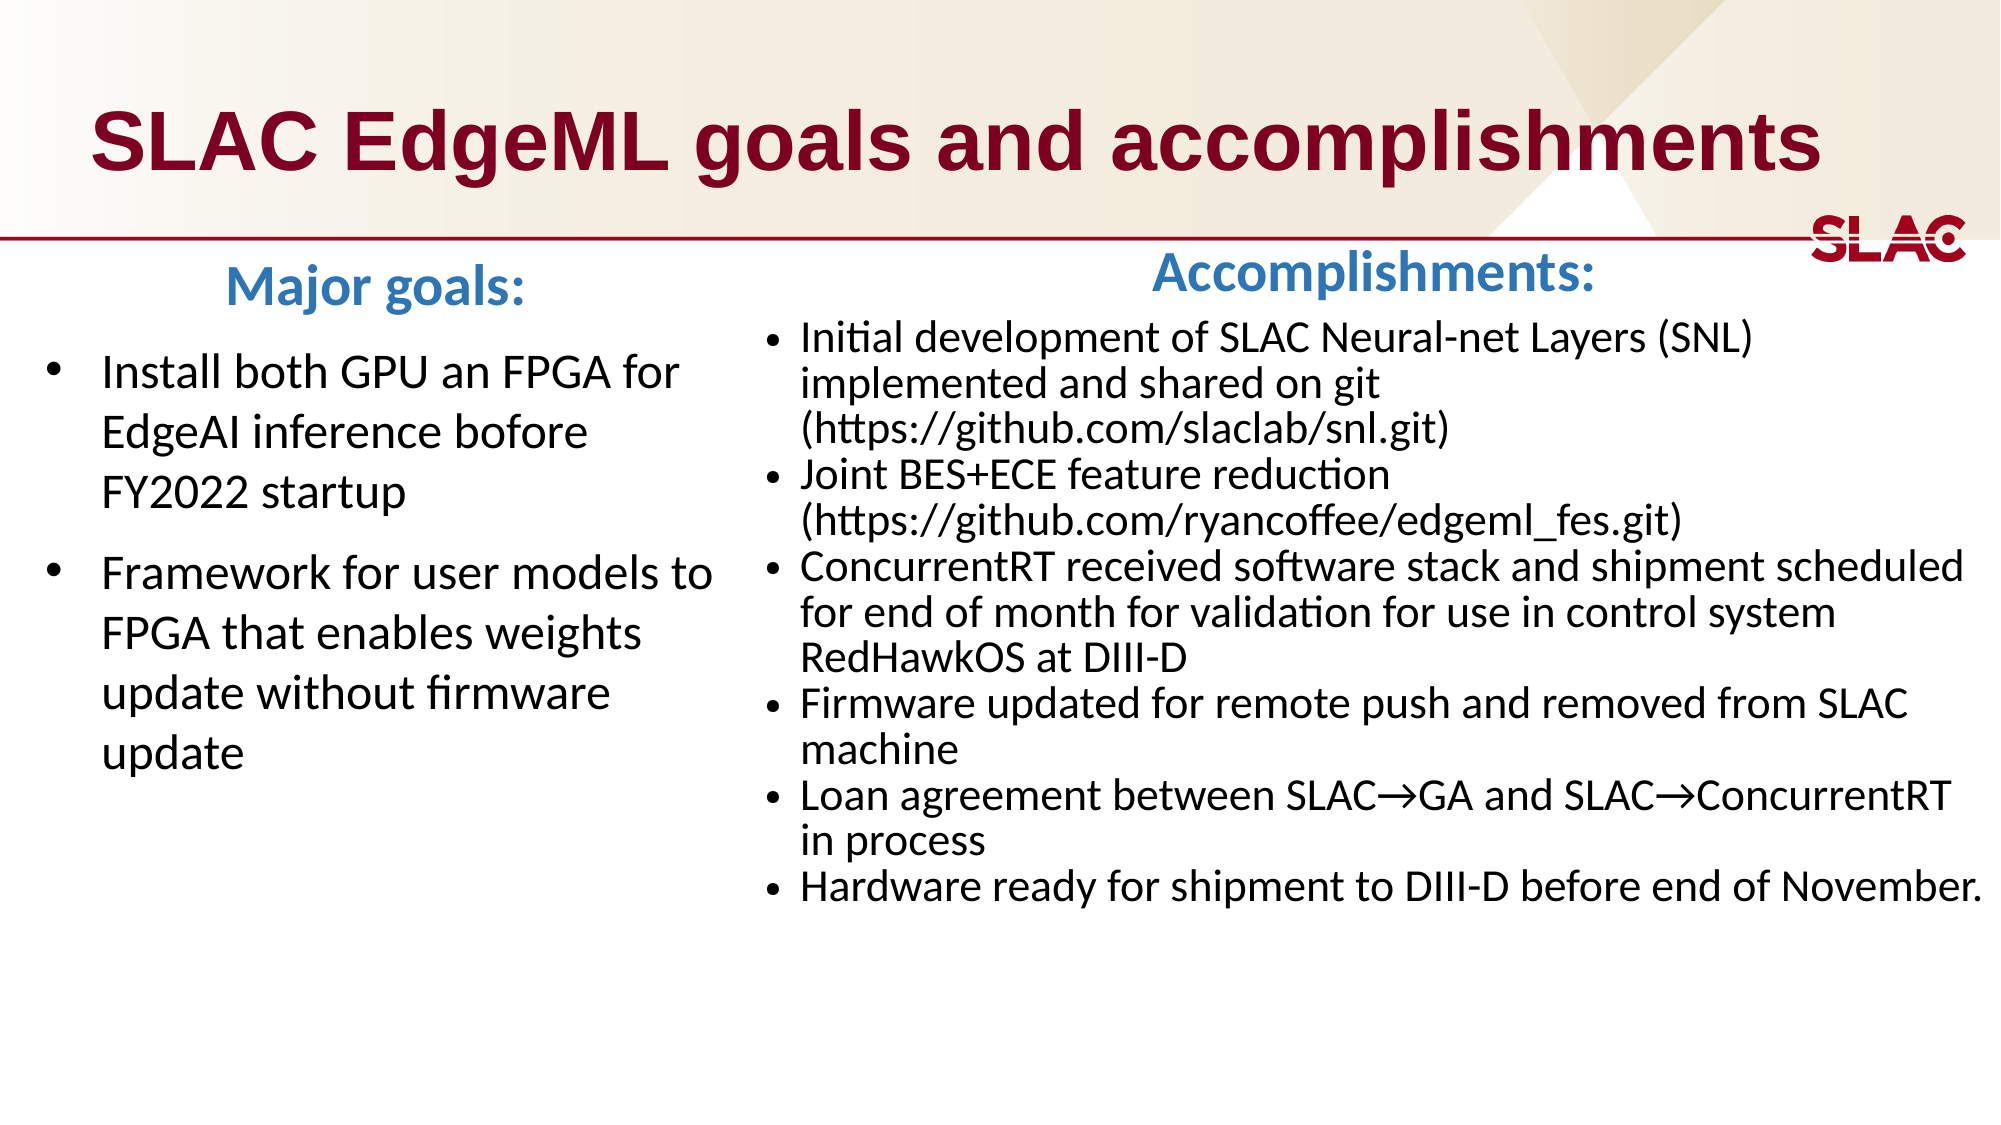

# SLAC EdgeML goals and accomplishments
Major goals:
Install both GPU an FPGA for EdgeAI inference bofore FY2022 startup
Framework for user models to FPGA that enables weights update without firmware update
Accomplishments:
Initial development of SLAC Neural-net Layers (SNL) implemented and shared on git (https://github.com/slaclab/snl.git)
Joint BES+ECE feature reduction (https://github.com/ryancoffee/edgeml_fes.git)
ConcurrentRT received software stack and shipment scheduled for end of month for validation for use in control system RedHawkOS at DIII-D
Firmware updated for remote push and removed from SLAC machine
Loan agreement between SLAC→GA and SLAC→ConcurrentRT in process
Hardware ready for shipment to DIII-D before end of November.